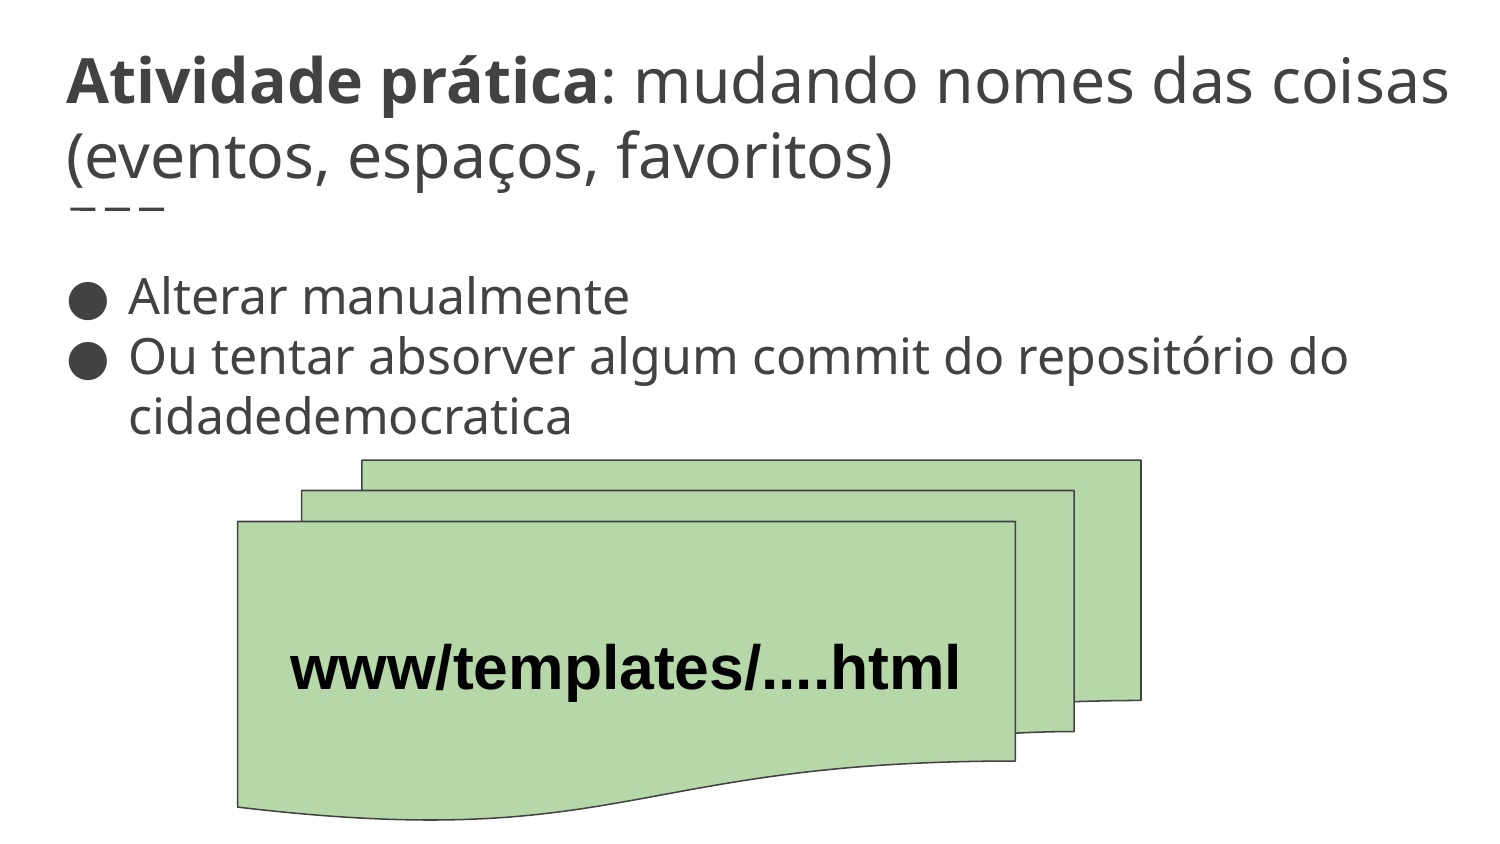

# Atividade prática: mudando nomes das coisas (eventos, espaços, favoritos)
Alterar manualmente
Ou tentar absorver algum commit do repositório do cidadedemocratica
www/templates/....html